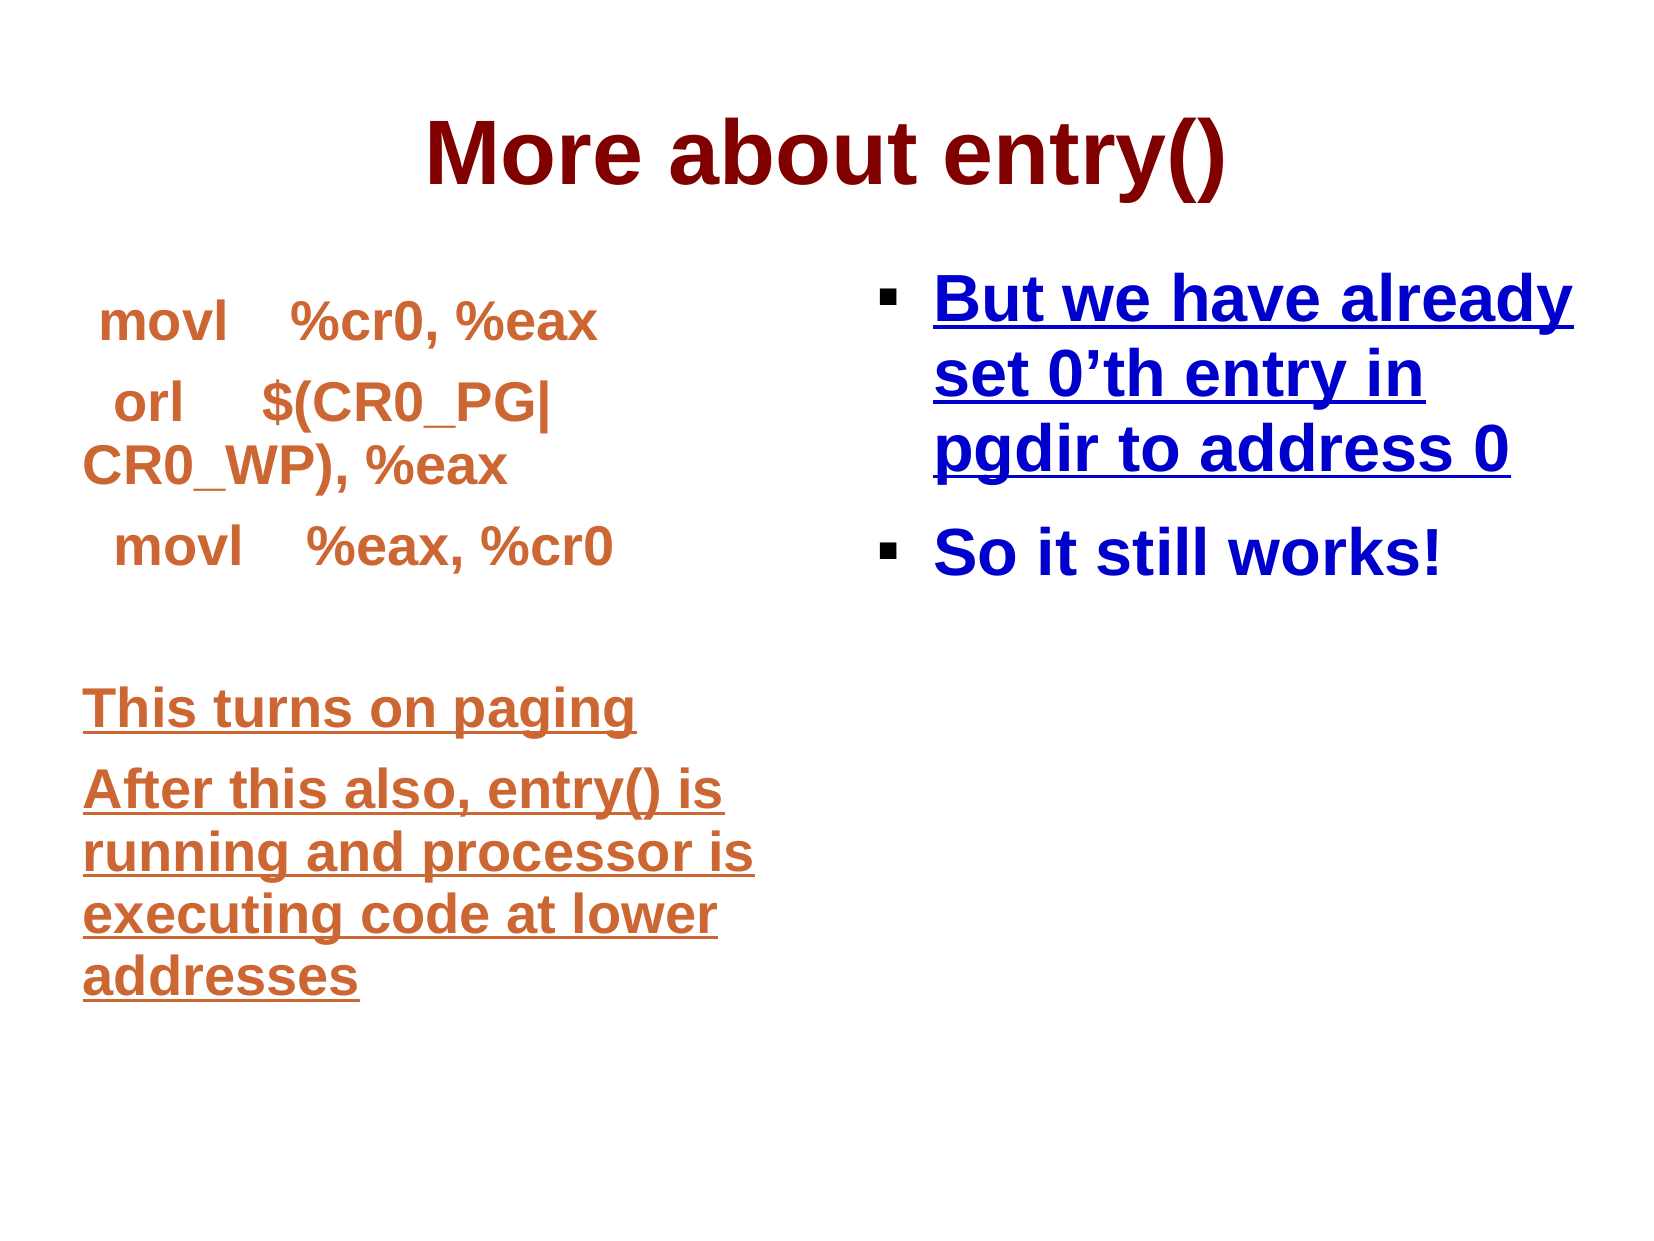

# More about entry()
But we have already set 0’th entry in pgdir to address 0
So it still works!
 movl %cr0, %eax
 orl $(CR0_PG|CR0_WP), %eax
 movl %eax, %cr0
This turns on paging
After this also, entry() is running and processor is executing code at lower addresses